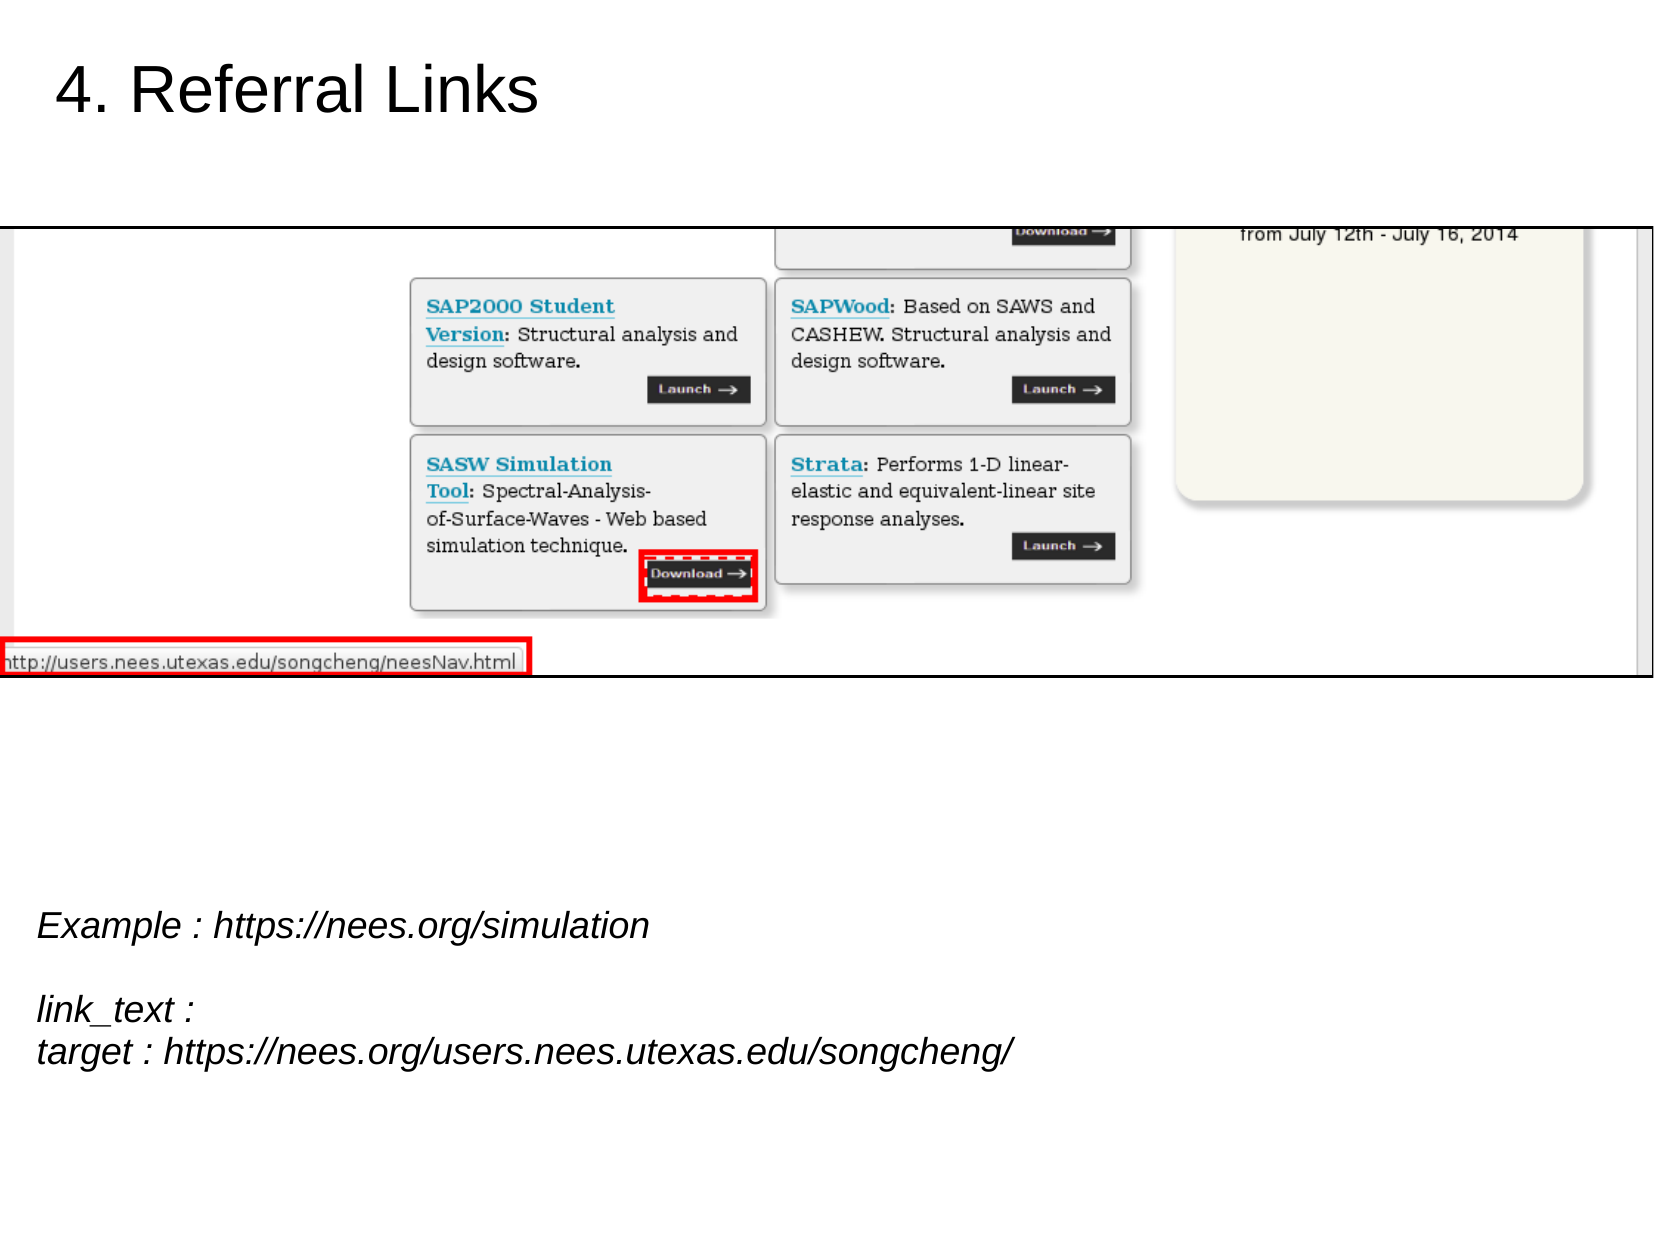

4. Referral Links
Example : https://nees.org/simulation
link_text :
target : https://nees.org/users.nees.utexas.edu/songcheng/